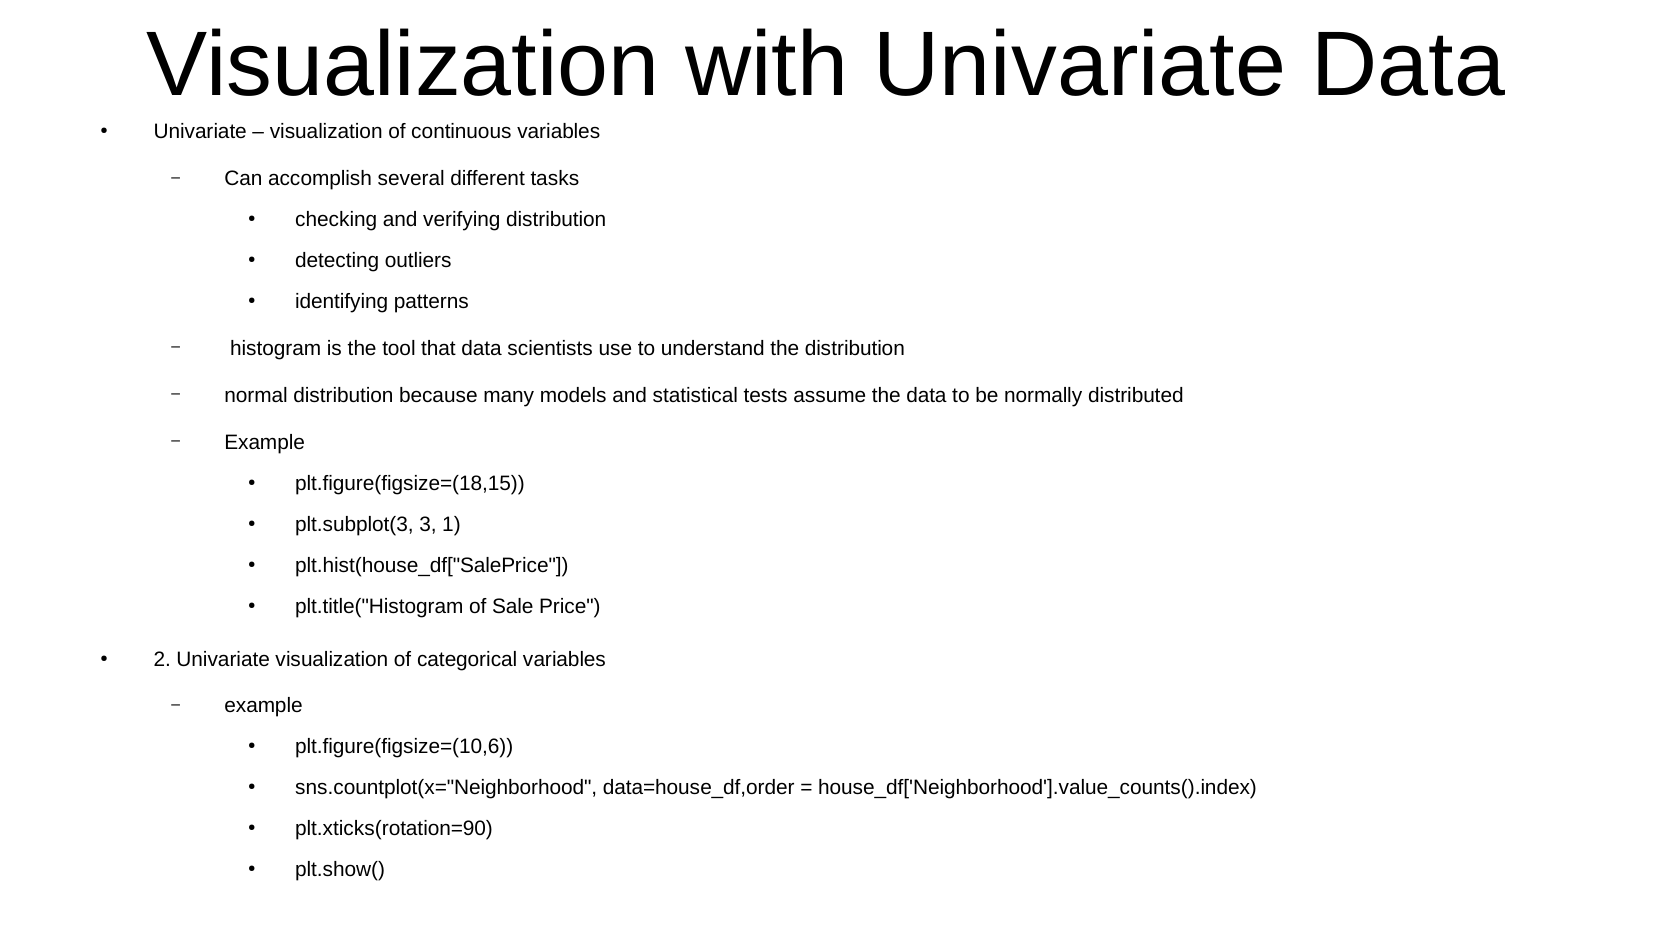

# Visualization with Univariate Data
Univariate – visualization of continuous variables
Can accomplish several different tasks
checking and verifying distribution
detecting outliers
identifying patterns
 histogram is the tool that data scientists use to understand the distribution
normal distribution because many models and statistical tests assume the data to be normally distributed
Example
plt.figure(figsize=(18,15))
plt.subplot(3, 3, 1)
plt.hist(house_df["SalePrice"])
plt.title("Histogram of Sale Price")
2. Univariate visualization of categorical variables
example
plt.figure(figsize=(10,6))
sns.countplot(x="Neighborhood", data=house_df,order = house_df['Neighborhood'].value_counts().index)
plt.xticks(rotation=90)
plt.show()